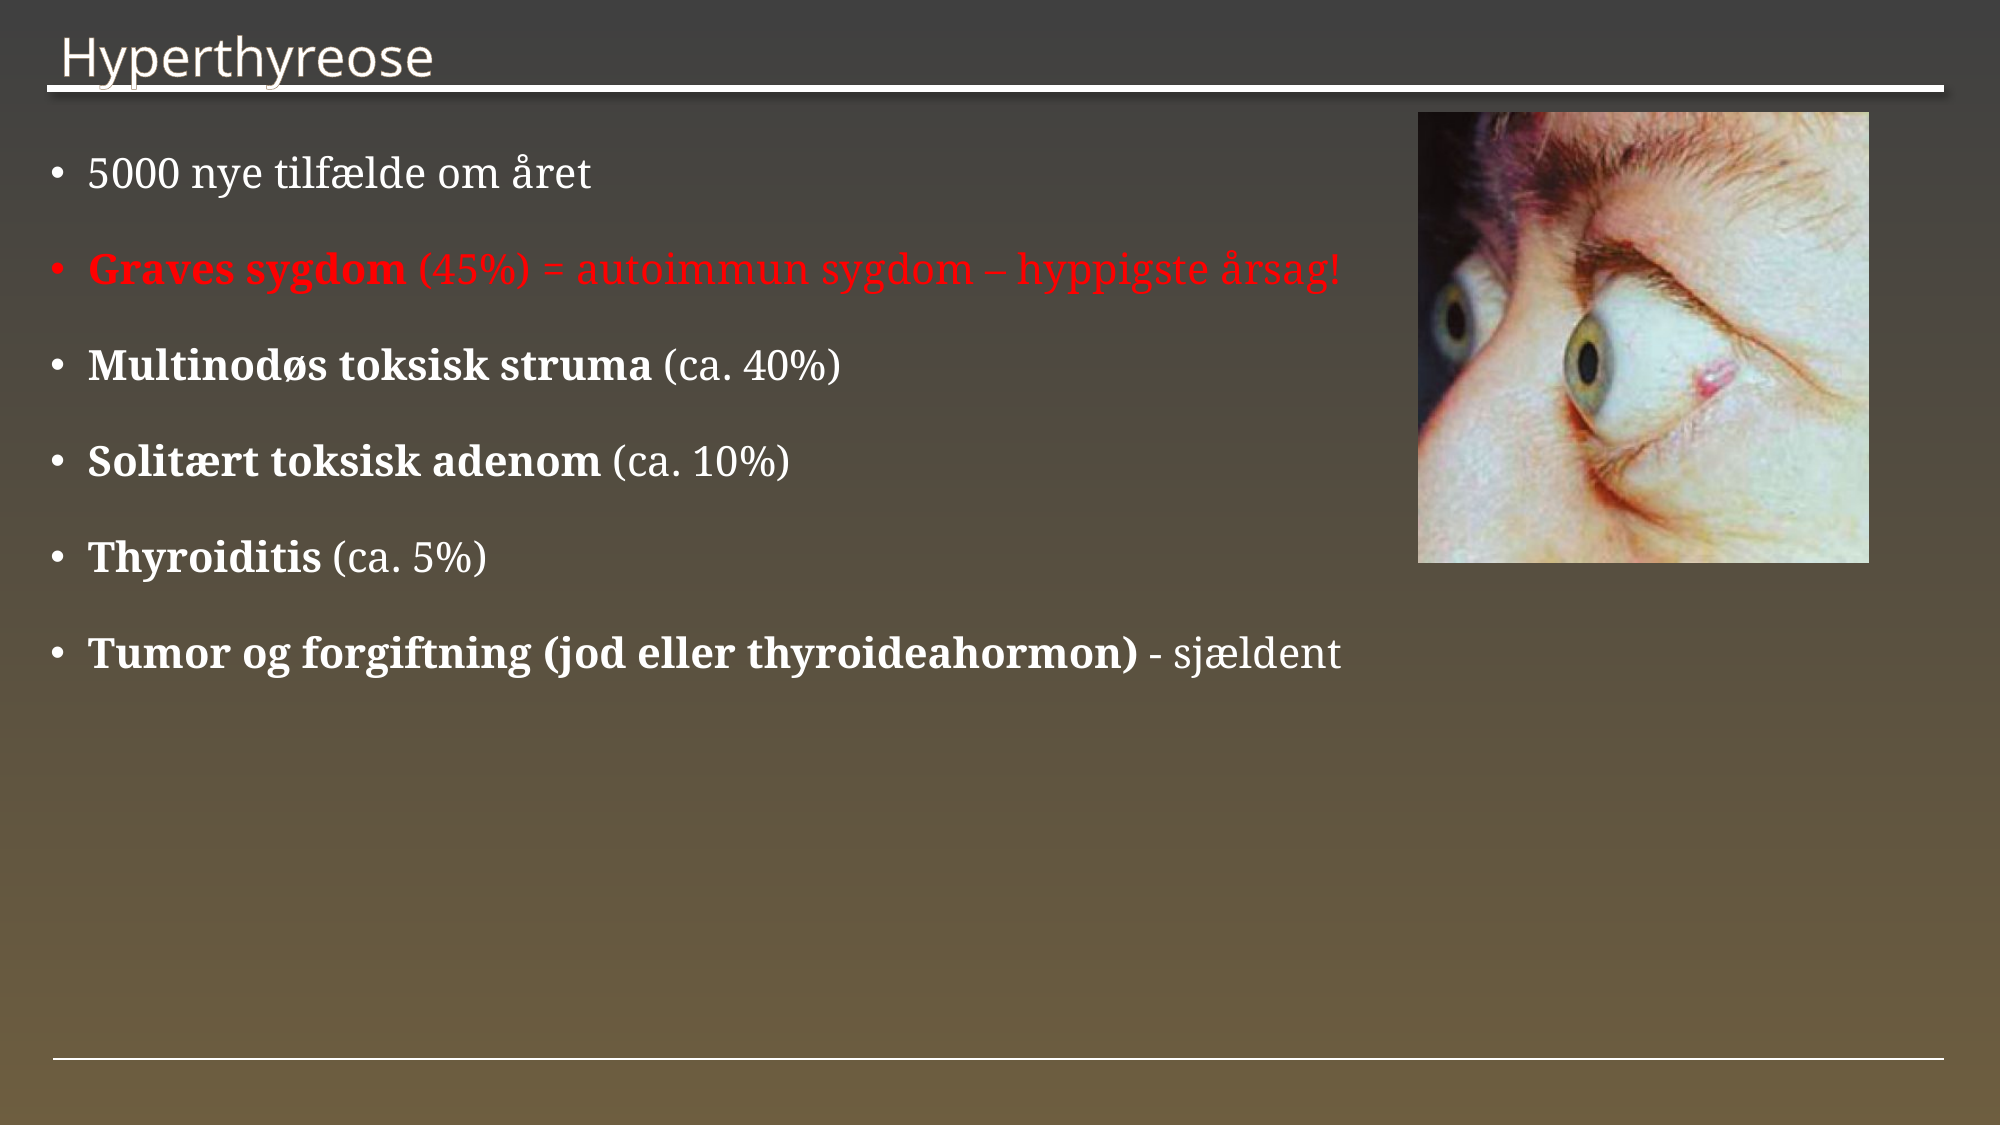

# Hyperthyreose
5000 nye tilfælde om året
Graves sygdom (45%) = autoimmun sygdom – hyppigste årsag!
Multinodøs toksisk struma (ca. 40%)
Solitært toksisk adenom (ca. 10%)
Thyroiditis (ca. 5%)
Tumor og forgiftning (jod eller thyroideahormon) - sjældent